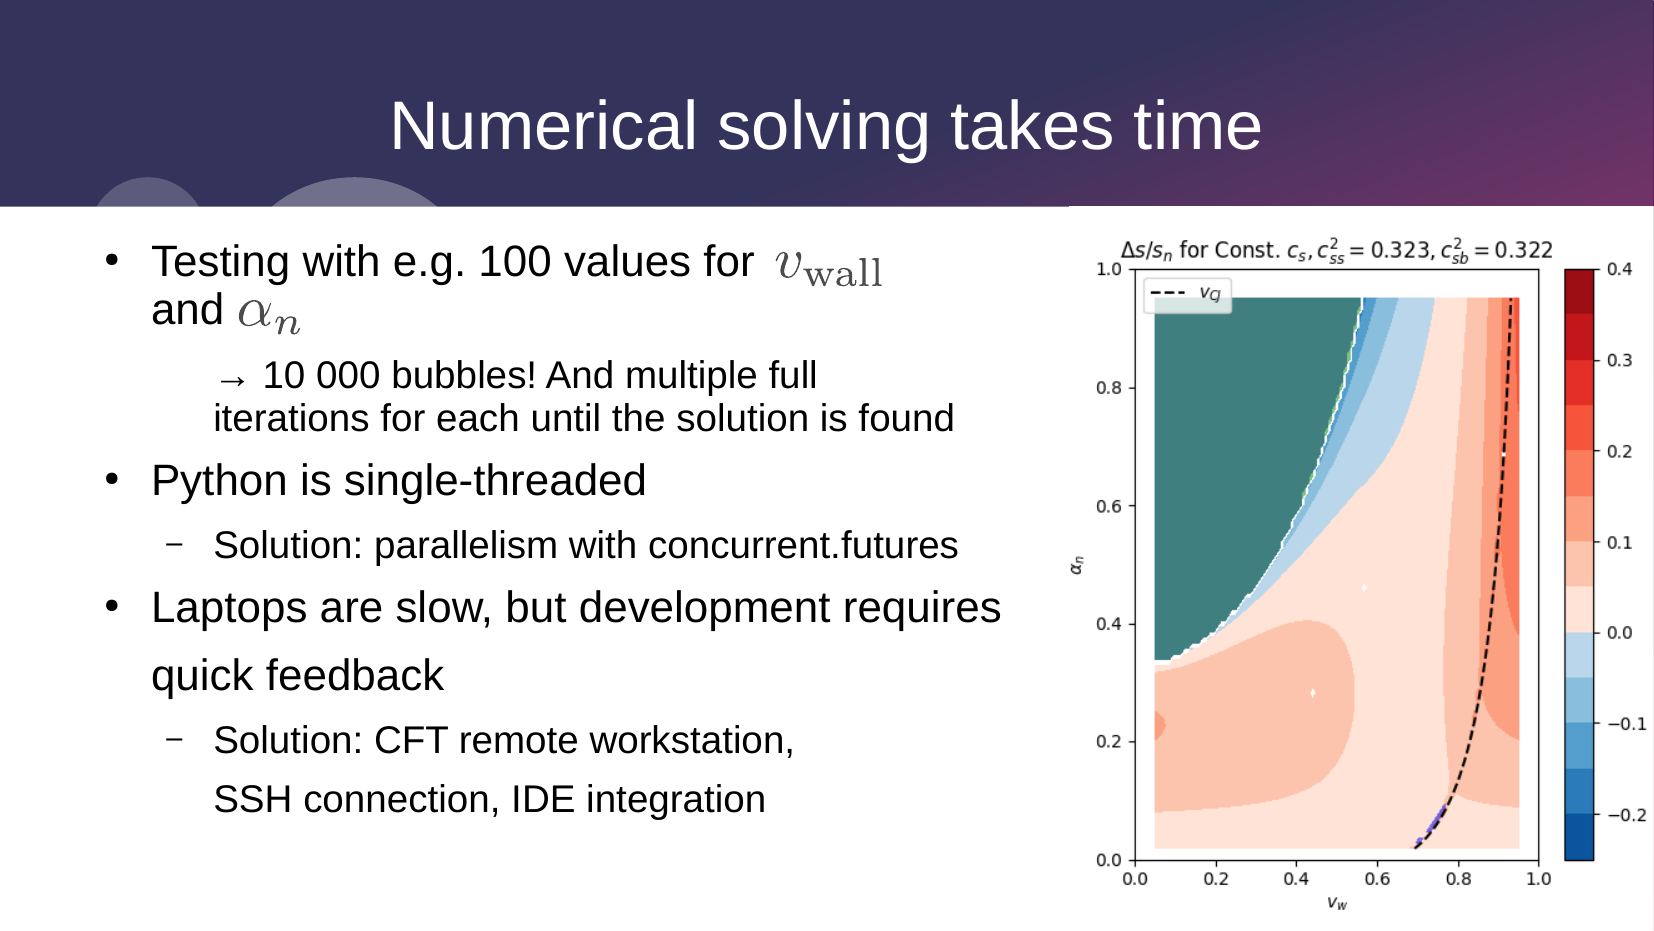

# Numerical solving takes time
Testing with e.g. 100 values for
and
→ 10 000 bubbles! And multiple full
iterations for each until the solution is found
Python is single-threaded
Solution: parallelism with concurrent.futures
Laptops are slow, but development requires
quick feedback
Solution: CFT remote workstation,
SSH connection, IDE integration